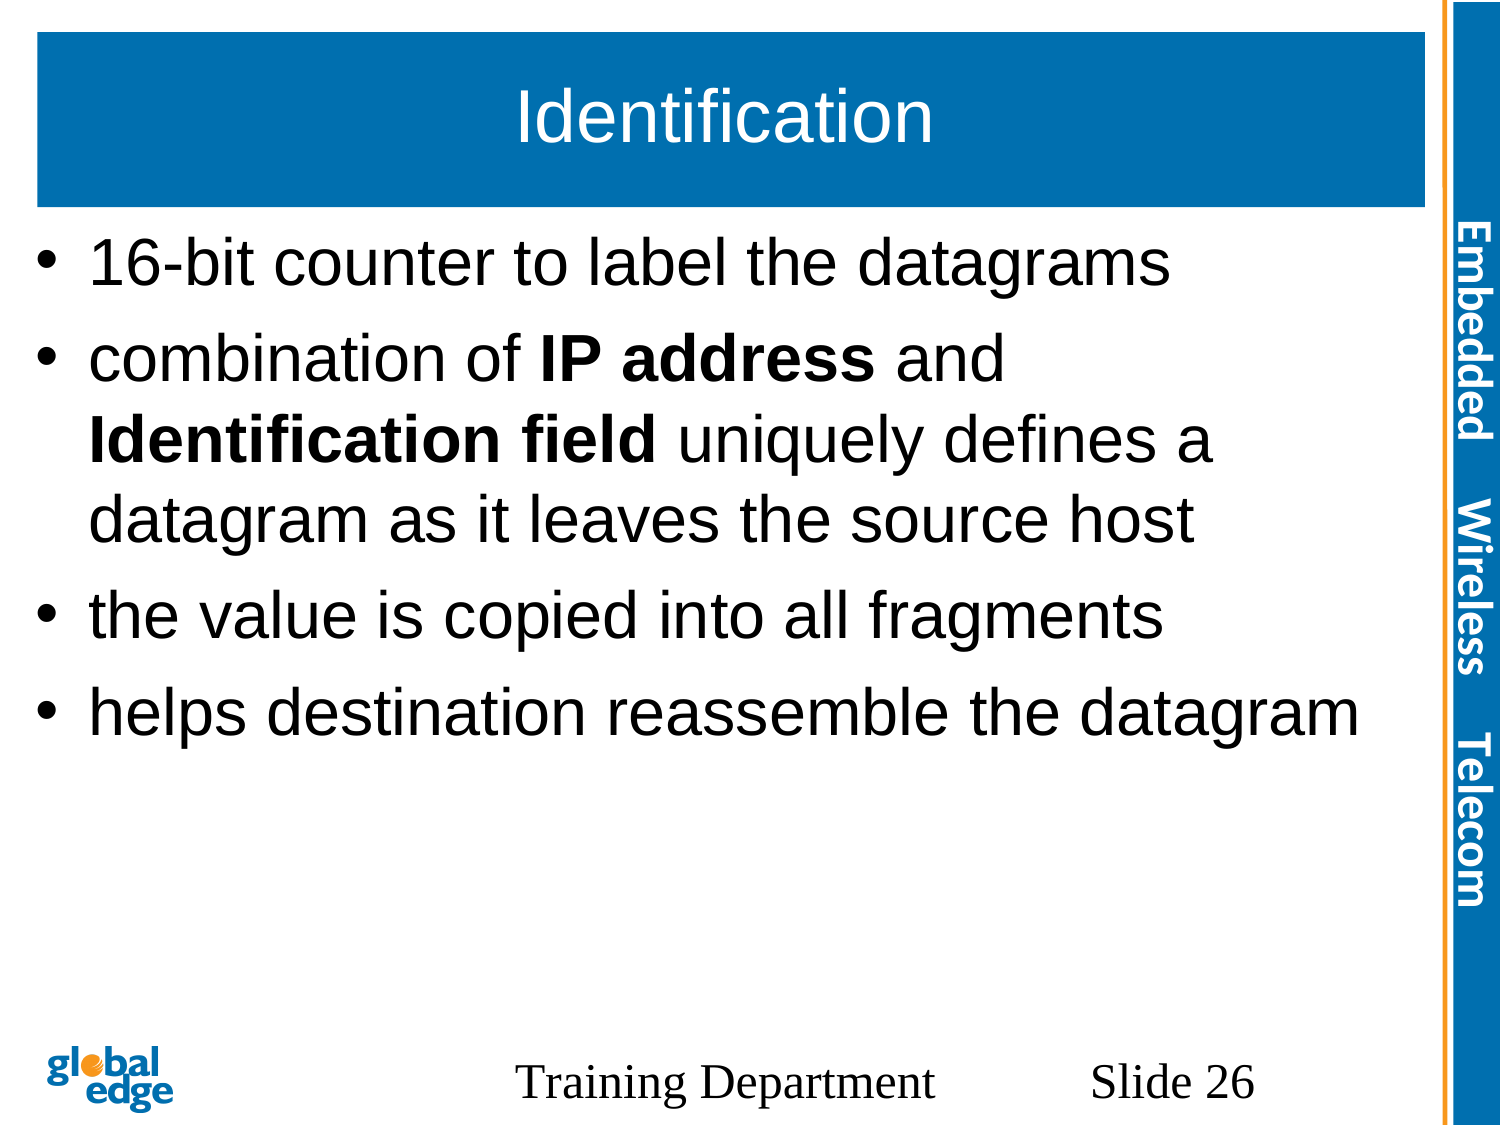

# Identification
16-bit counter to label the datagrams
combination of IP address and Identification field uniquely defines a datagram as it leaves the source host
the value is copied into all fragments
helps destination reassemble the datagram
26